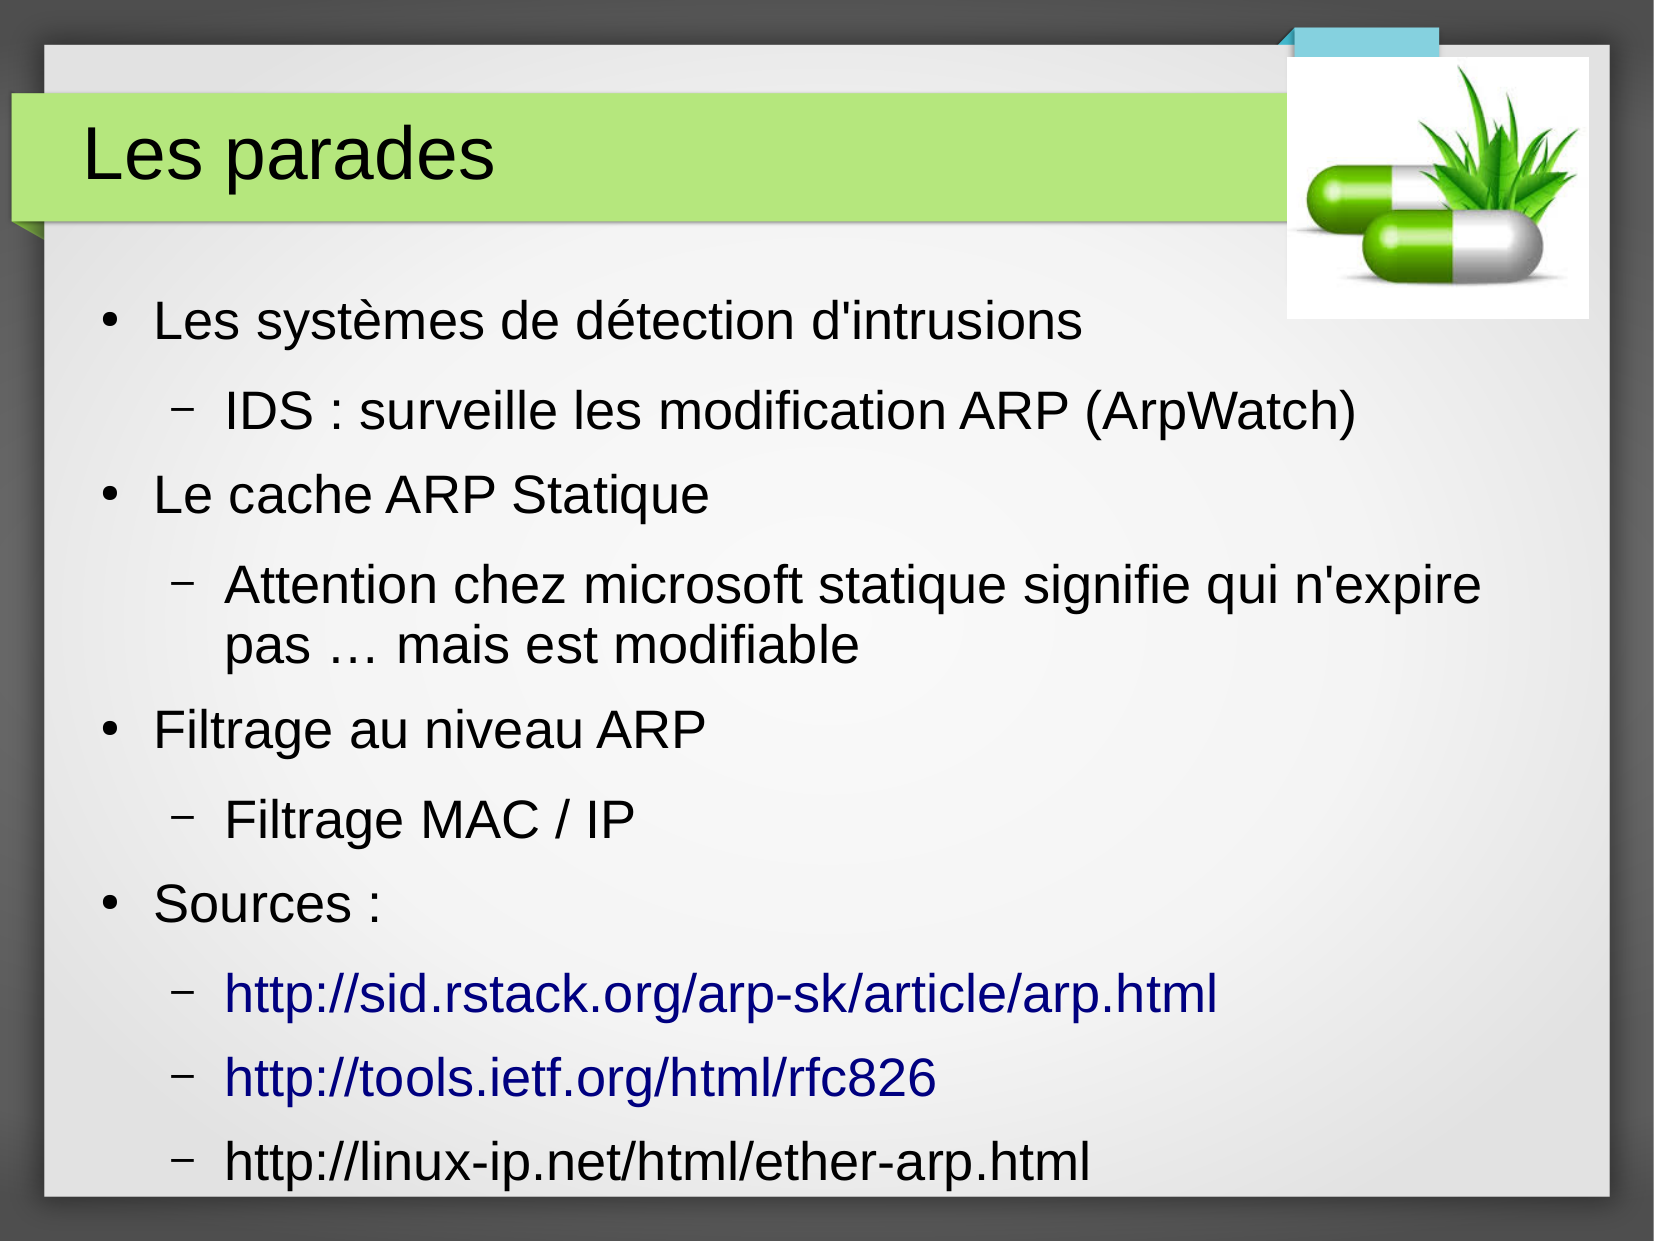

# Les parades
Les systèmes de détection d'intrusions
IDS : surveille les modification ARP (ArpWatch)
Le cache ARP Statique
Attention chez microsoft statique signifie qui n'expire pas … mais est modifiable
Filtrage au niveau ARP
Filtrage MAC / IP
Sources :
http://sid.rstack.org/arp-sk/article/arp.html
http://tools.ietf.org/html/rfc826
http://linux-ip.net/html/ether-arp.html